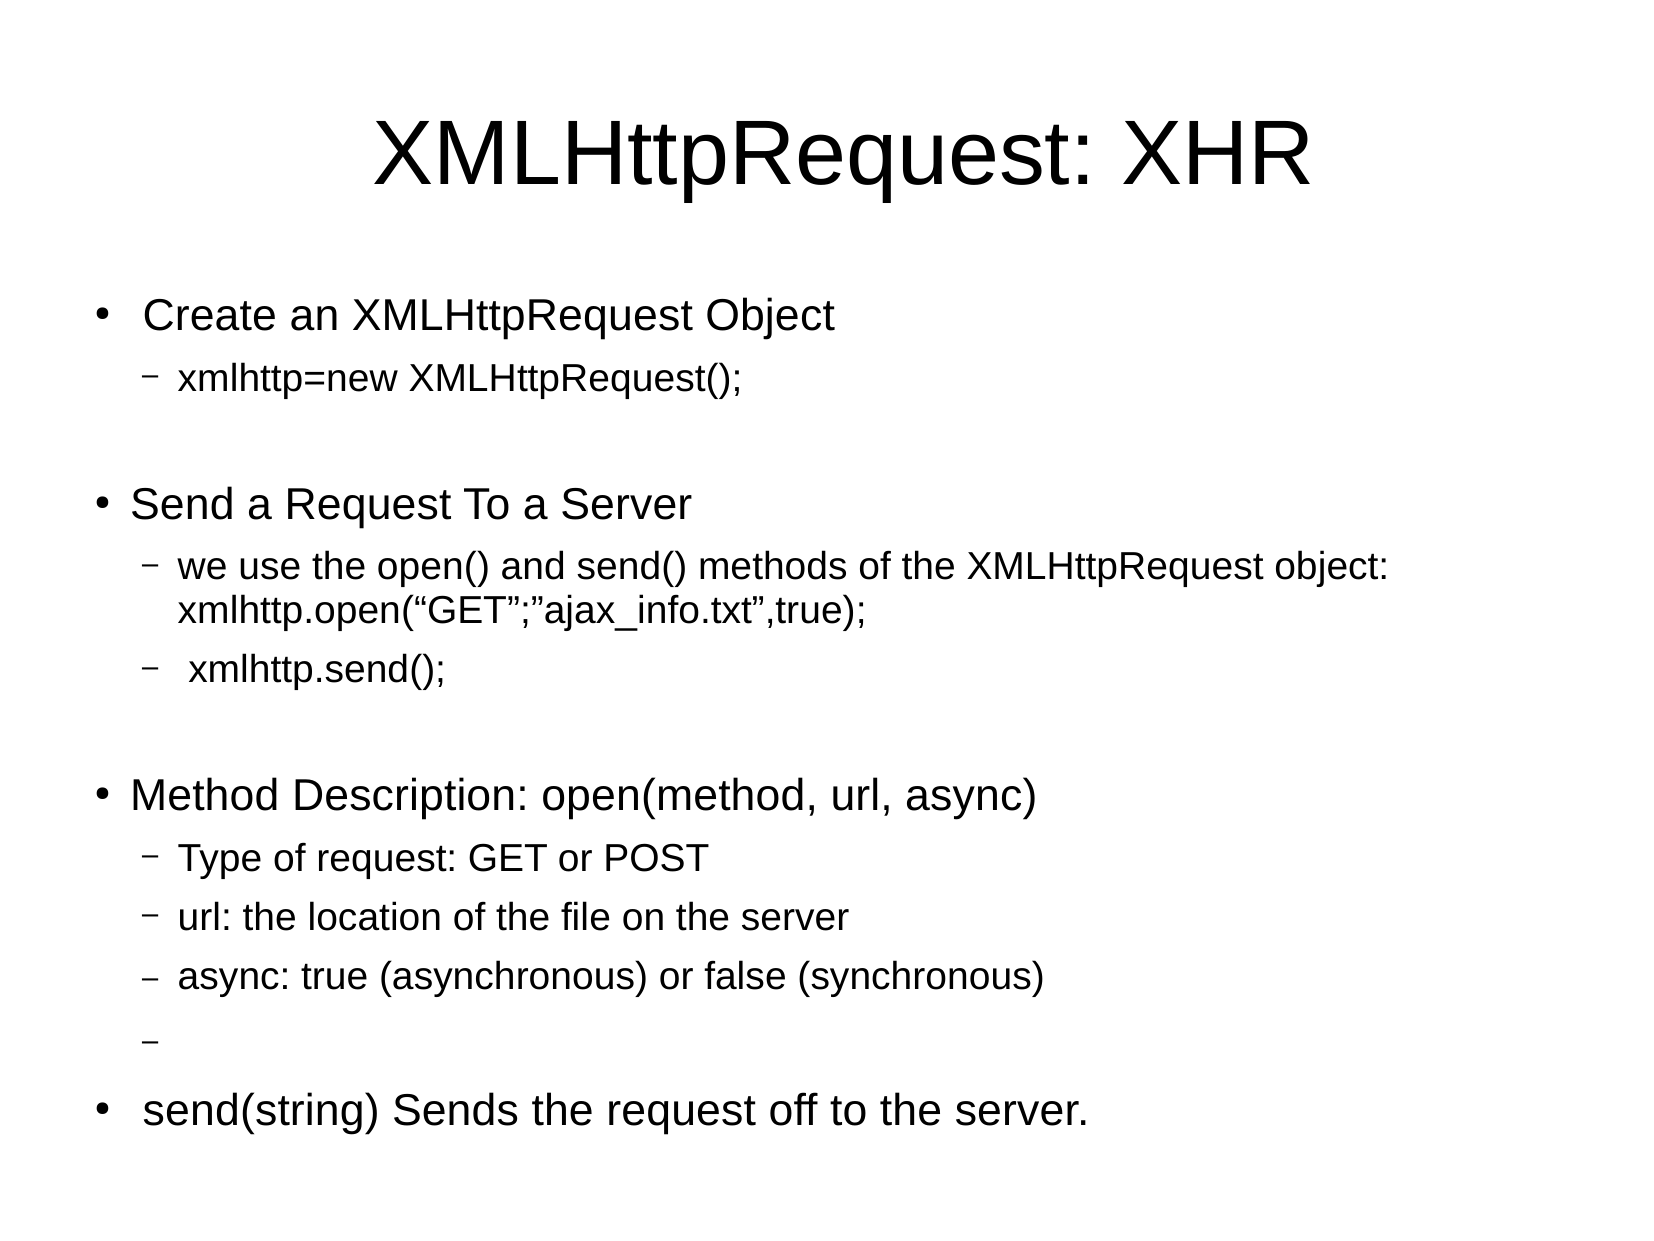

# XMLHttpRequest: XHR
 Create an XMLHttpRequest Object
xmlhttp=new XMLHttpRequest();
Send a Request To a Server
we use the open() and send() methods of the XMLHttpRequest object: xmlhttp.open(“GET”;”ajax_info.txt”,true);
 xmlhttp.send();
Method Description: open(method, url, async)
Type of request: GET or POST
url: the location of the file on the server
async: true (asynchronous) or false (synchronous)‏
 send(string) Sends the request off to the server.